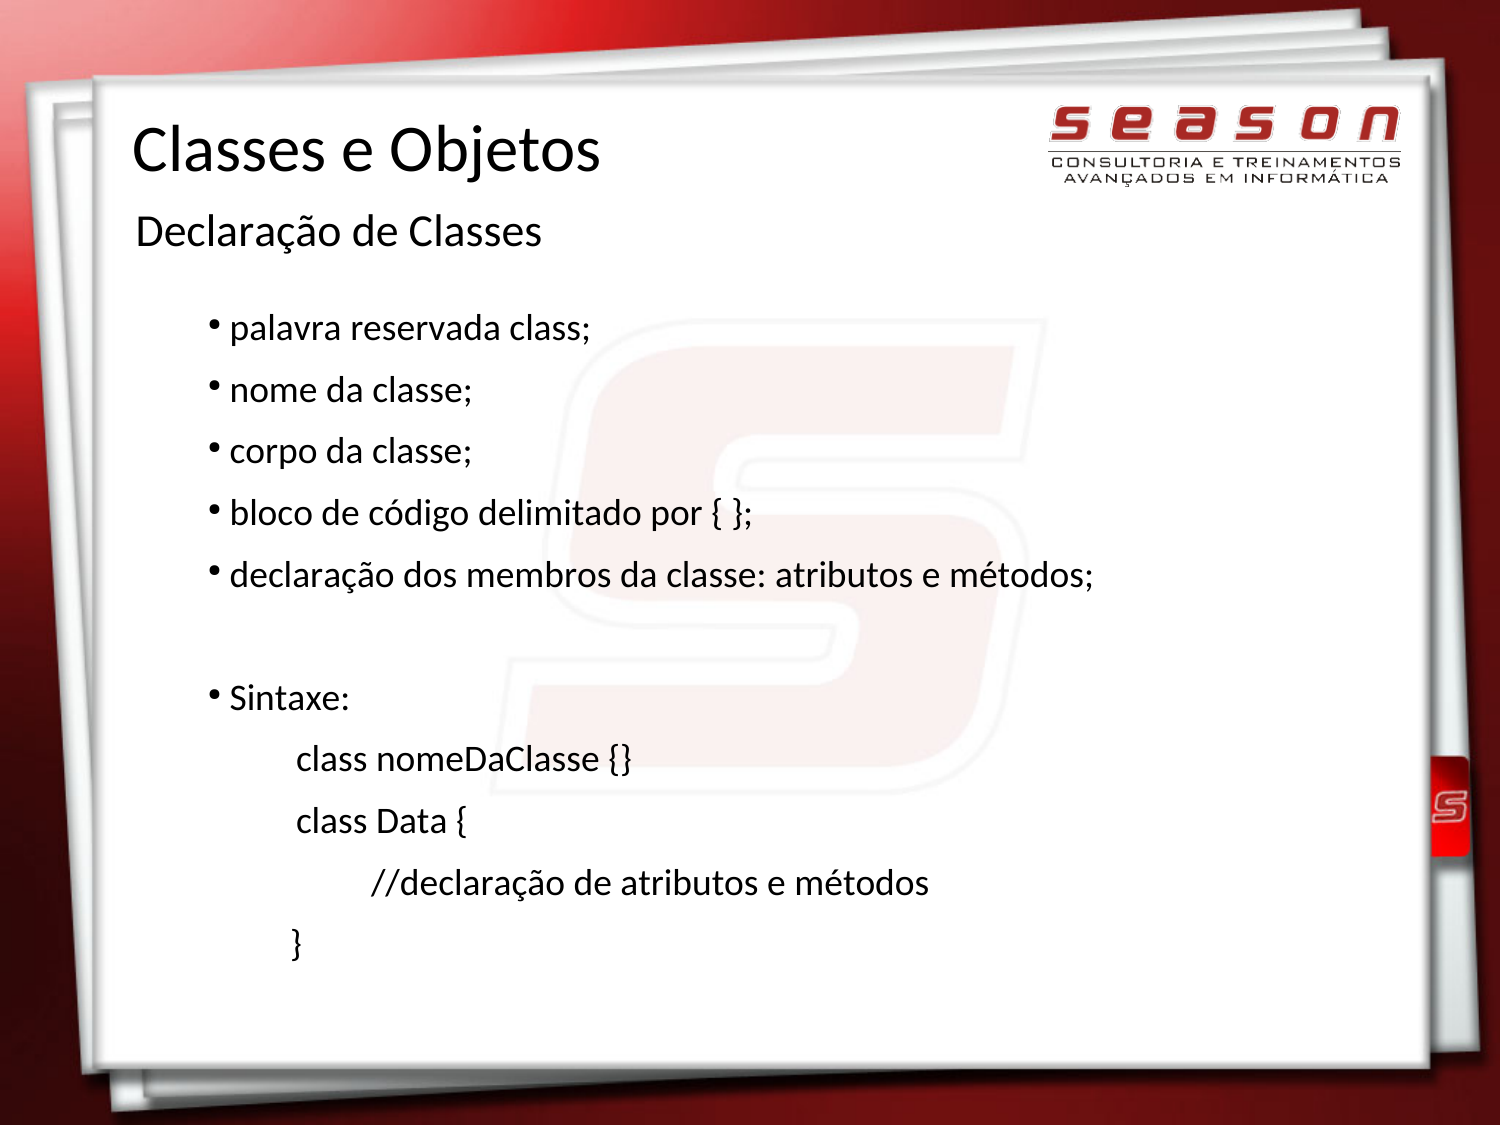

# Classes e Objetos
Declaração de Classes
 palavra reservada class;
 nome da classe;
 corpo da classe;
 bloco de código delimitado por { };
 declaração dos membros da classe: atributos e métodos;
 Sintaxe:
class nomeDaClasse {}
class Data {
//declaração de atributos e métodos
	 }